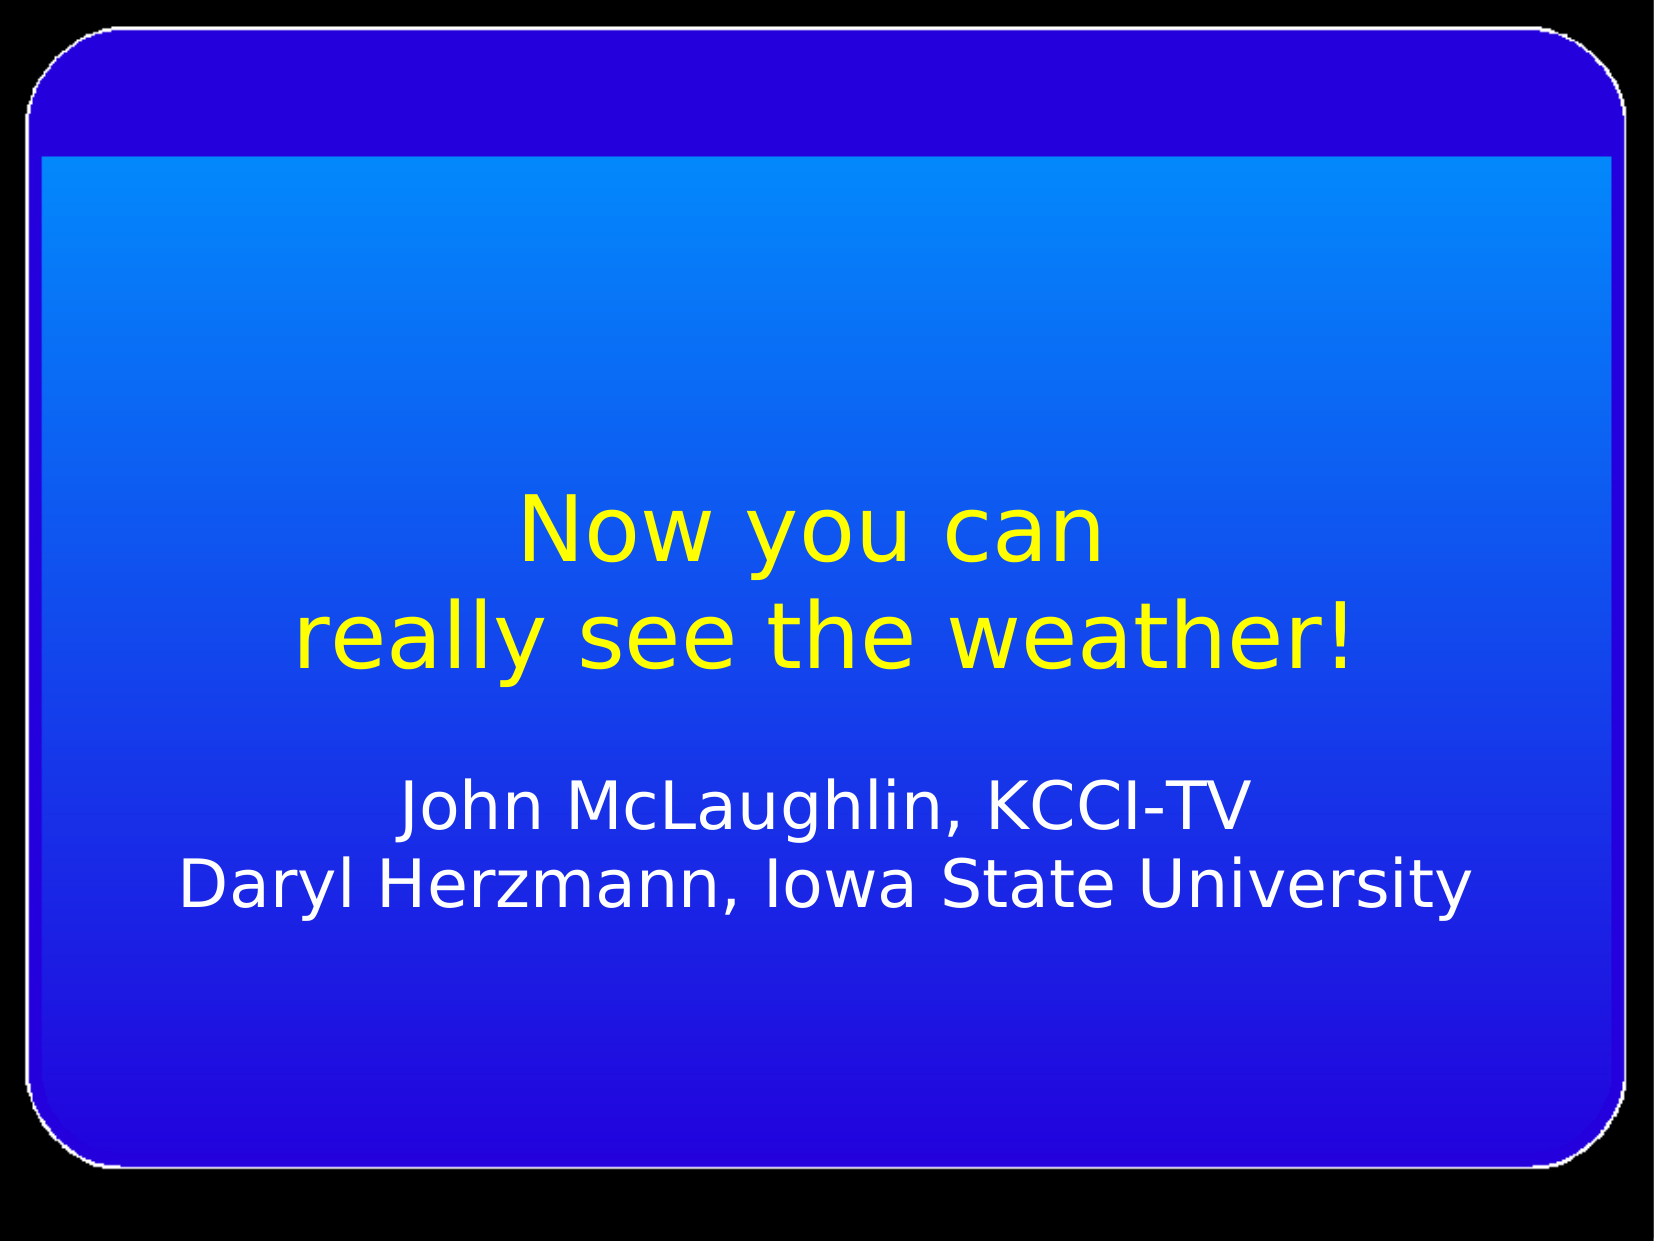

# Now you can
really see the weather!
John McLaughlin, KCCI-TV
Daryl Herzmann, Iowa State University
Baron Training 2005
1